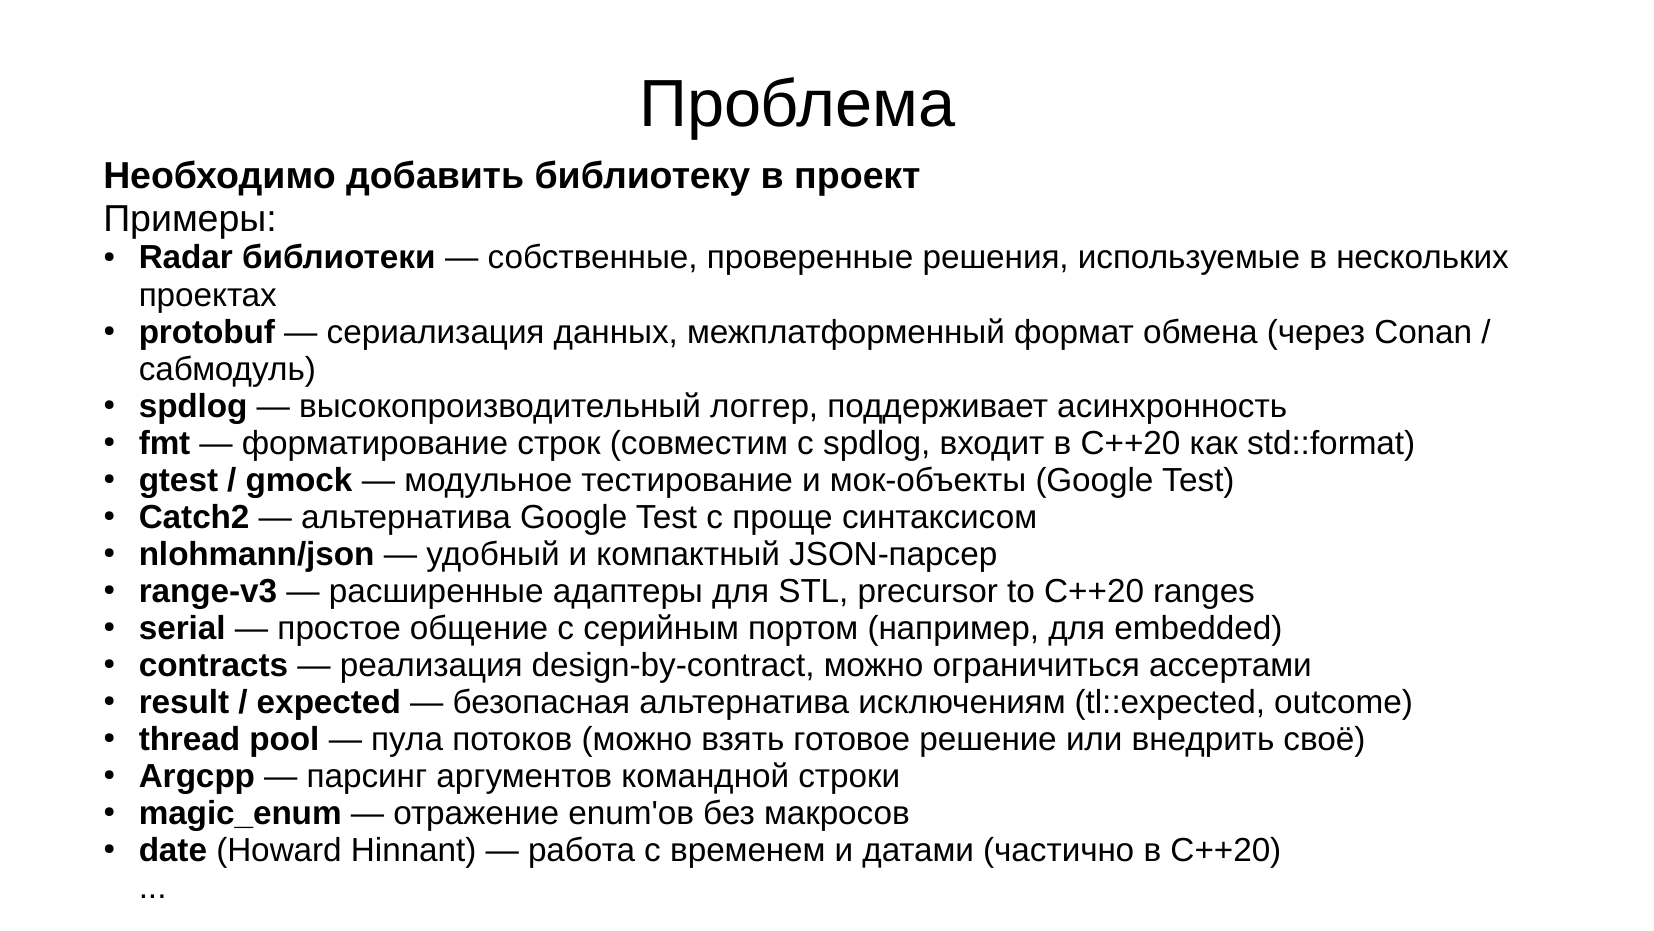

# Проблема
Необходимо добавить библиотеку в проект
Примеры:
Radar библиотеки — собственные, проверенные решения, используемые в нескольких проектах
protobuf — сериализация данных, межплатформенный формат обмена (через Conan / сабмодуль)
spdlog — высокопроизводительный логгер, поддерживает асинхронность
fmt — форматирование строк (совместим с spdlog, входит в C++20 как std::format)
gtest / gmock — модульное тестирование и мок-объекты (Google Test)
Catch2 — альтернатива Google Test с проще синтаксисом
nlohmann/json — удобный и компактный JSON-парсер
range-v3 — расширенные адаптеры для STL, precursor to C++20 ranges
serial — простое общение с серийным портом (например, для embedded)
contracts — реализация design-by-contract, можно ограничиться ассертами
result / expected — безопасная альтернатива исключениям (tl::expected, outcome)
thread pool — пула потоков (можно взять готовое решение или внедрить своё)
Argcpp — парсинг аргументов командной строки
magic_enum — отражение enum'ов без макросов
date (Howard Hinnant) — работа с временем и датами (частично в C++20)
...